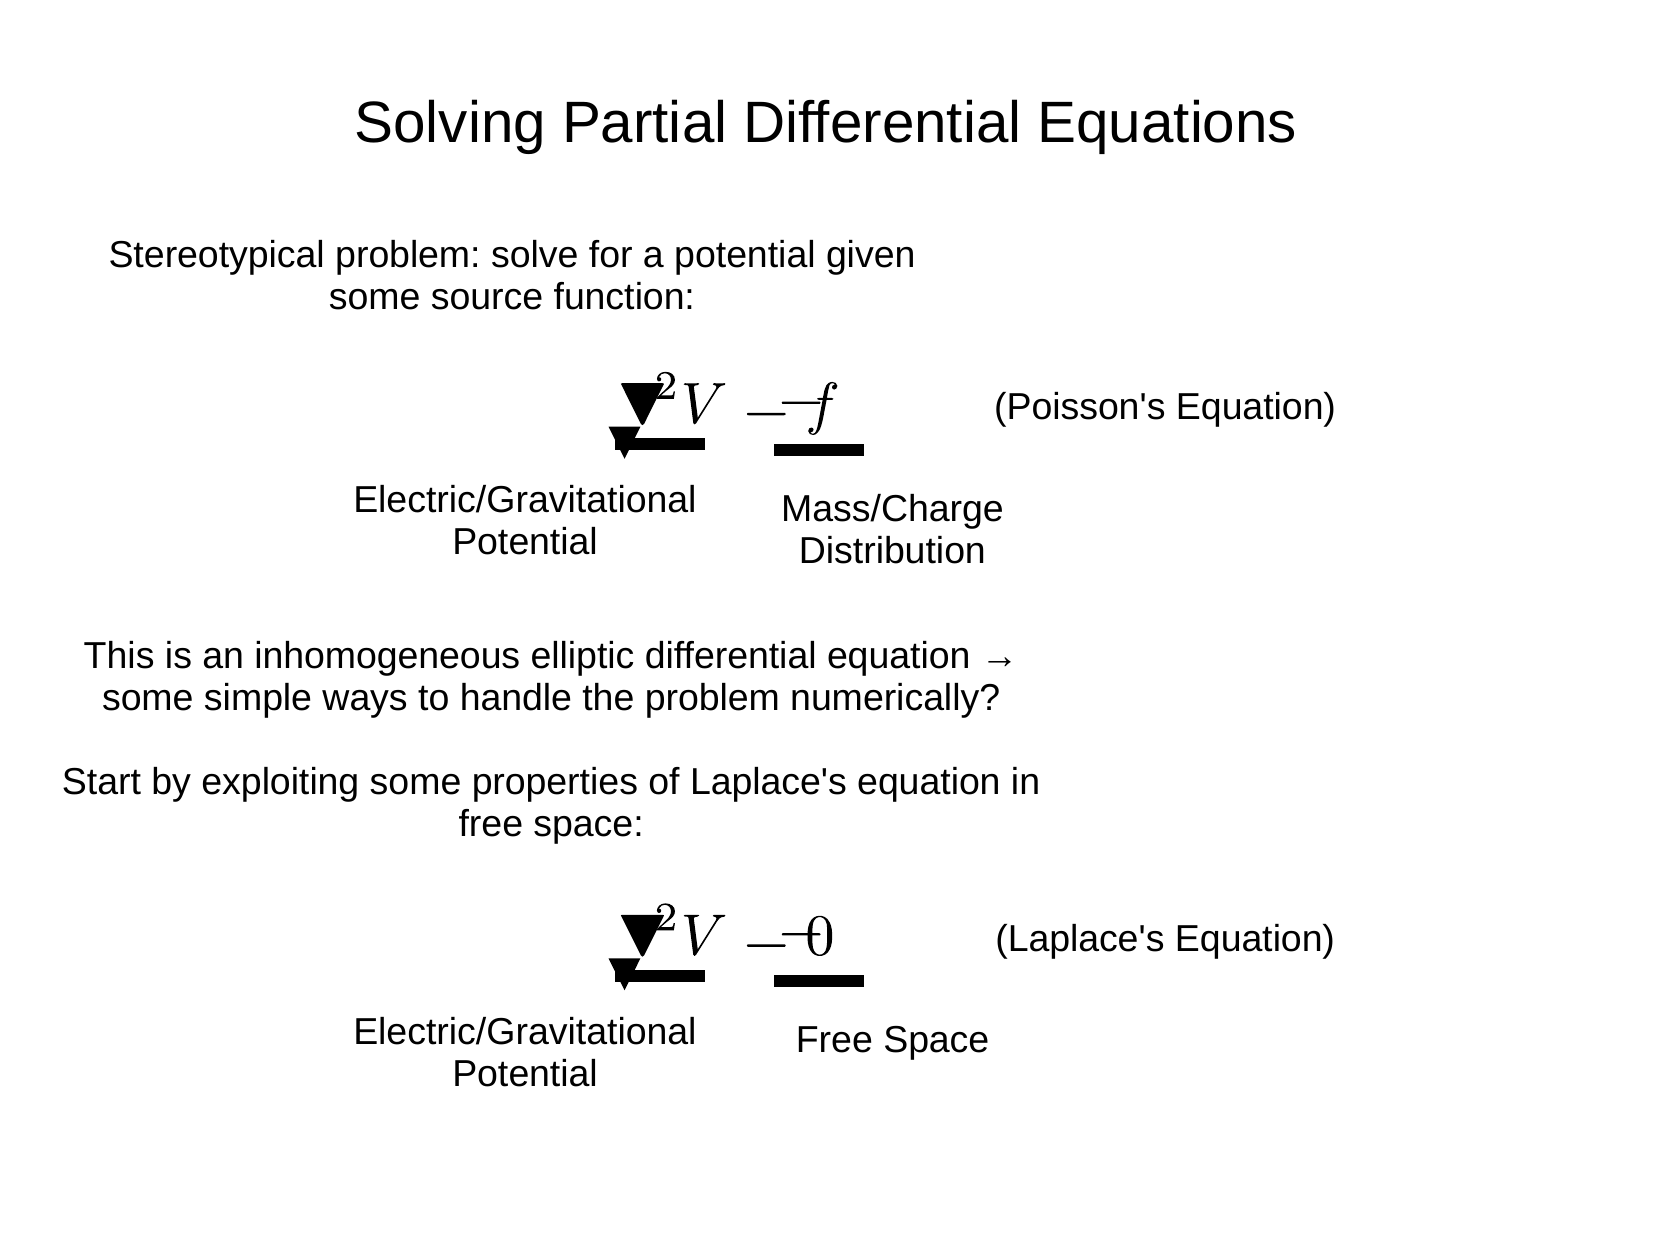

# Solving Partial Differential Equations
Stereotypical problem: solve for a potential given some source function:
(Poisson's Equation)
Electric/Gravitational Potential
Mass/Charge Distribution
This is an inhomogeneous elliptic differential equation → some simple ways to handle the problem numerically?
Start by exploiting some properties of Laplace's equation in free space:
(Laplace's Equation)
Electric/Gravitational Potential
Free Space